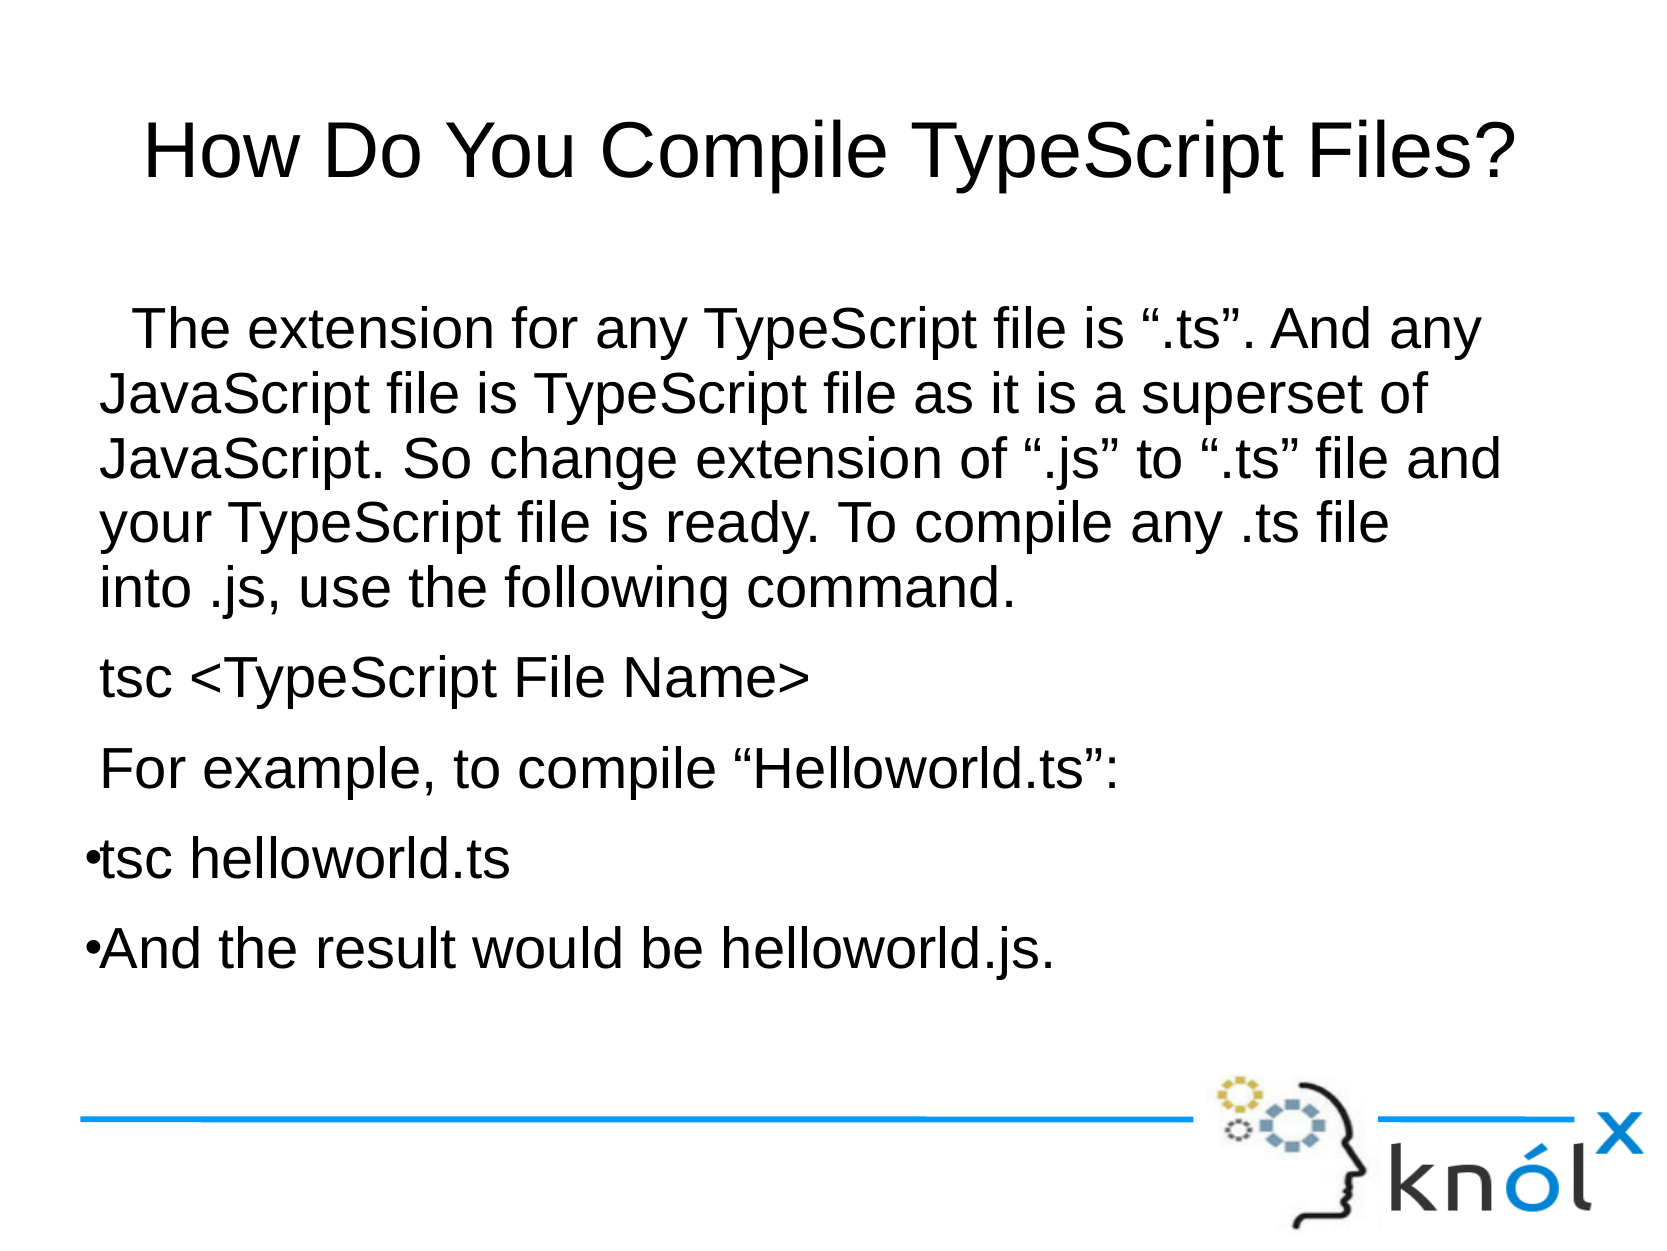

# How Do You Compile TypeScript Files?
 The extension for any TypeScript file is “.ts”. And any JavaScript file is TypeScript file as it is a superset of JavaScript. So change extension of “.js” to “.ts” file and your TypeScript file is ready. To compile any .ts file into .js, use the following command.
tsc <TypeScript File Name>
For example, to compile “Helloworld.ts”:
tsc helloworld.ts
And the result would be helloworld.js.